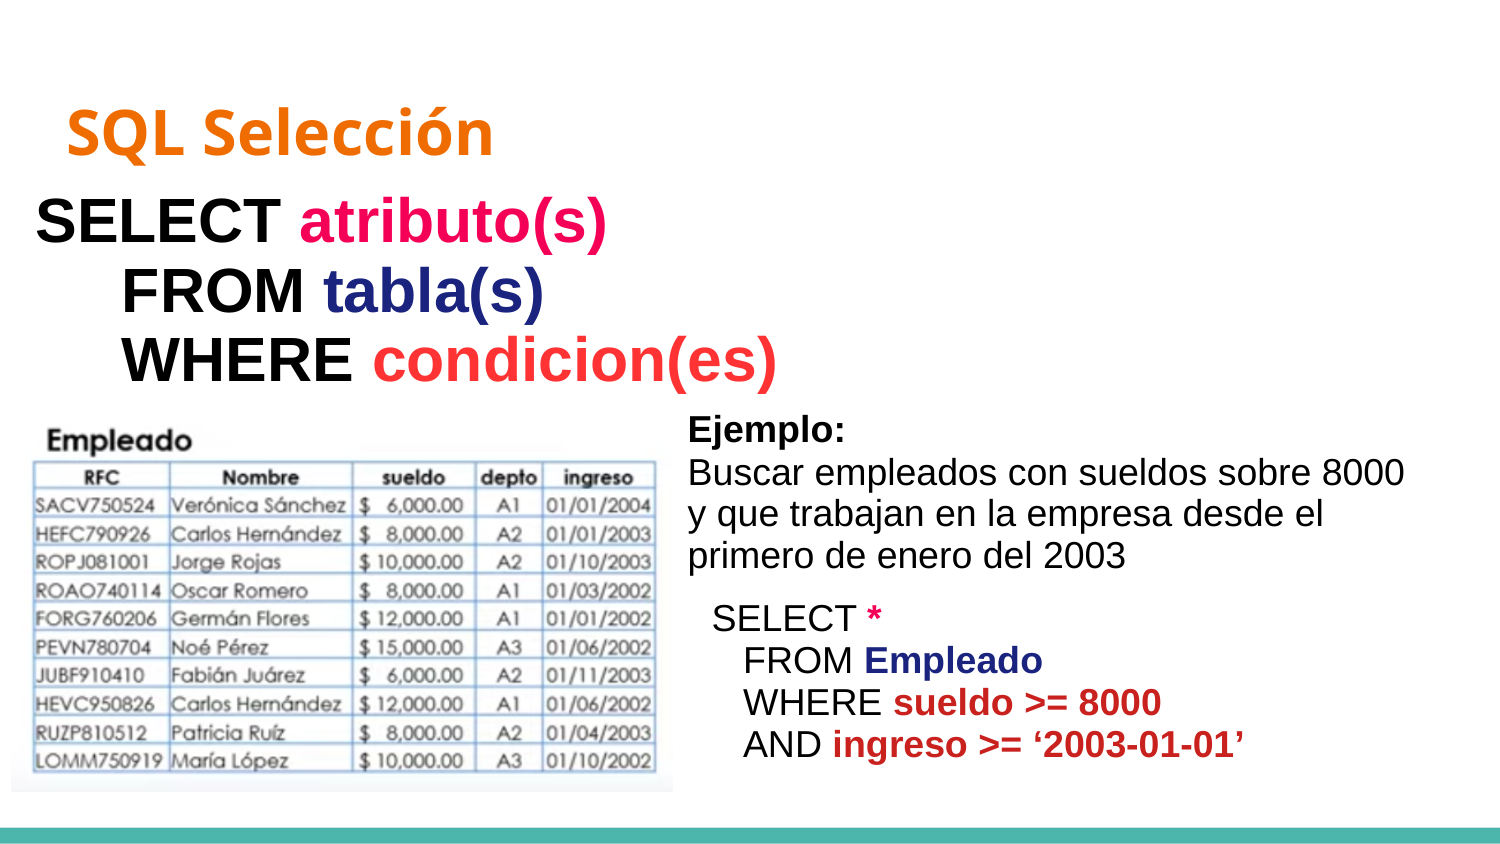

# SQL Selección
SELECT atributo(s)
 FROM tabla(s)
 WHERE condicion(es)
Ejemplo:
Buscar empleados con sueldos sobre 8000 y que trabajan en la empresa desde el primero de enero del 2003
SELECT *
 FROM Empleado
 WHERE sueldo >= 8000
 AND ingreso >= ‘2003-01-01’